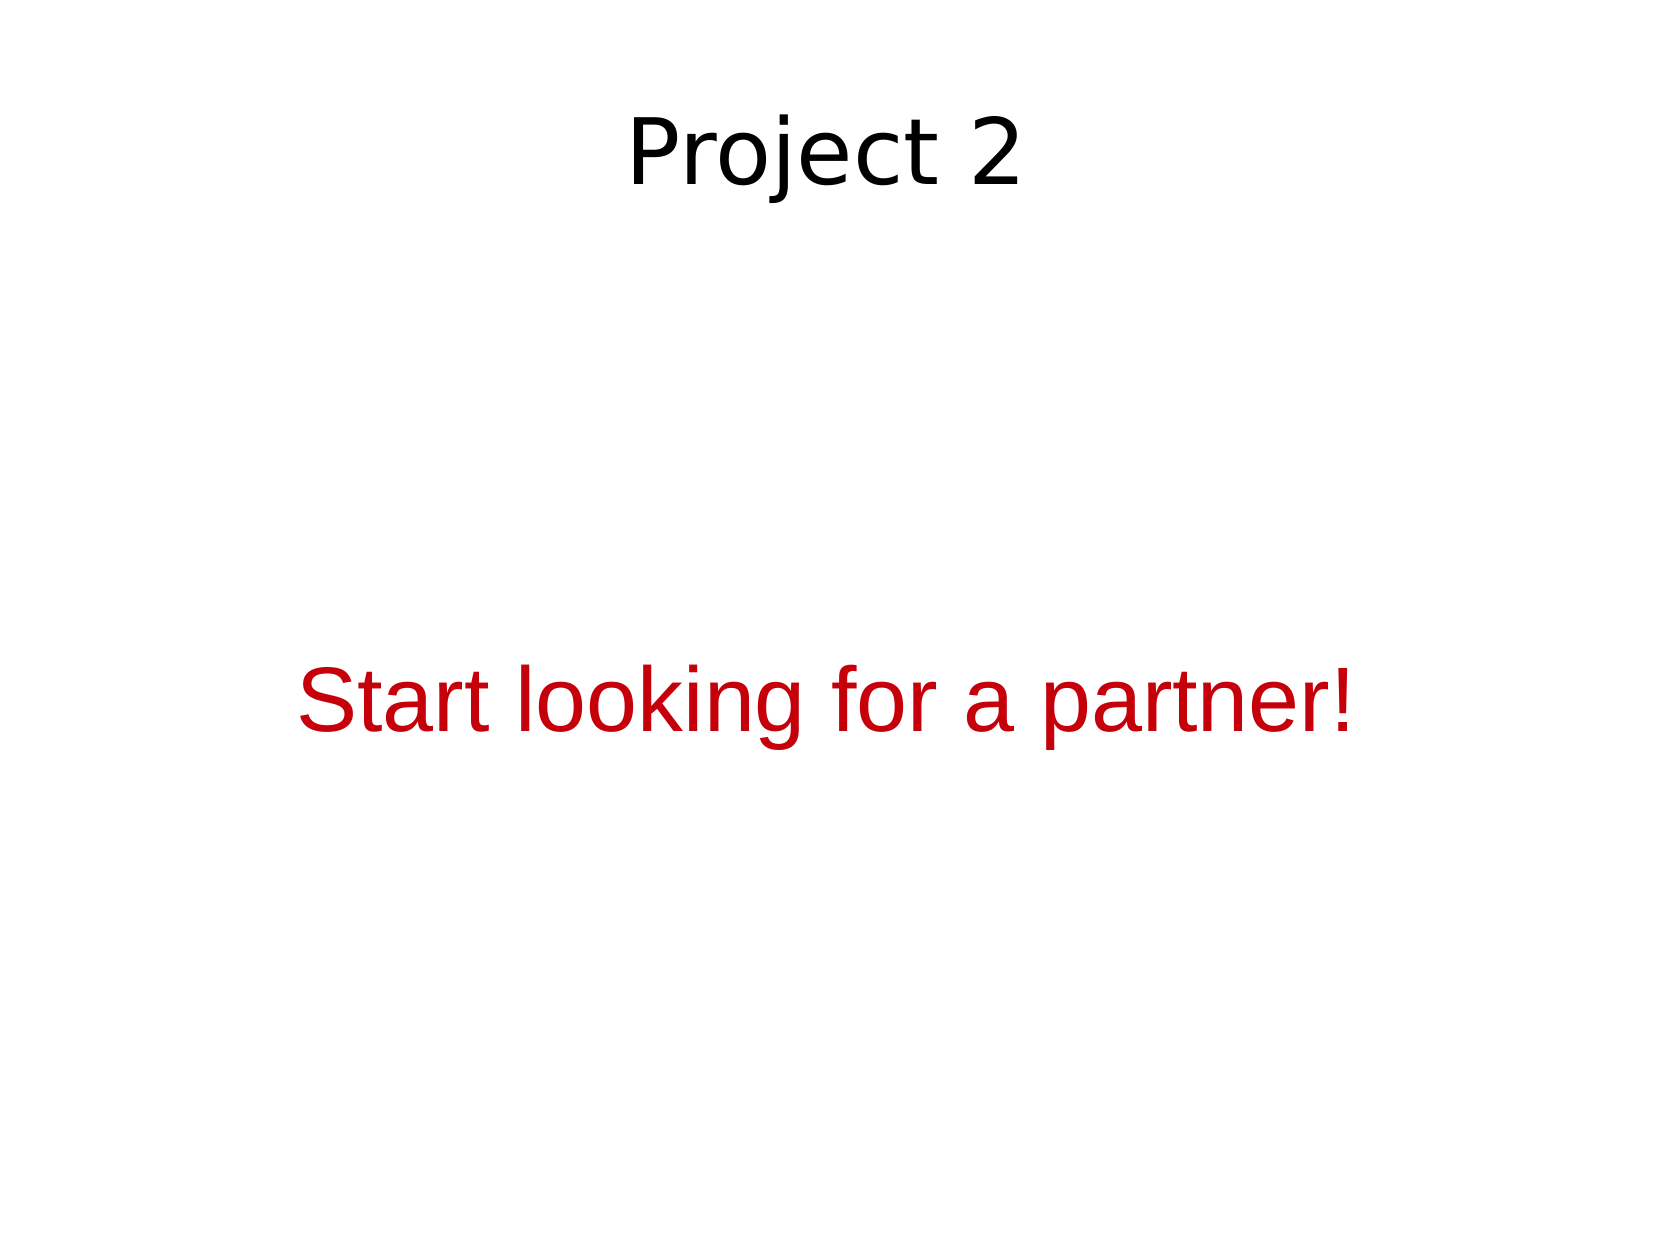

# Project 2
Start looking for a partner!